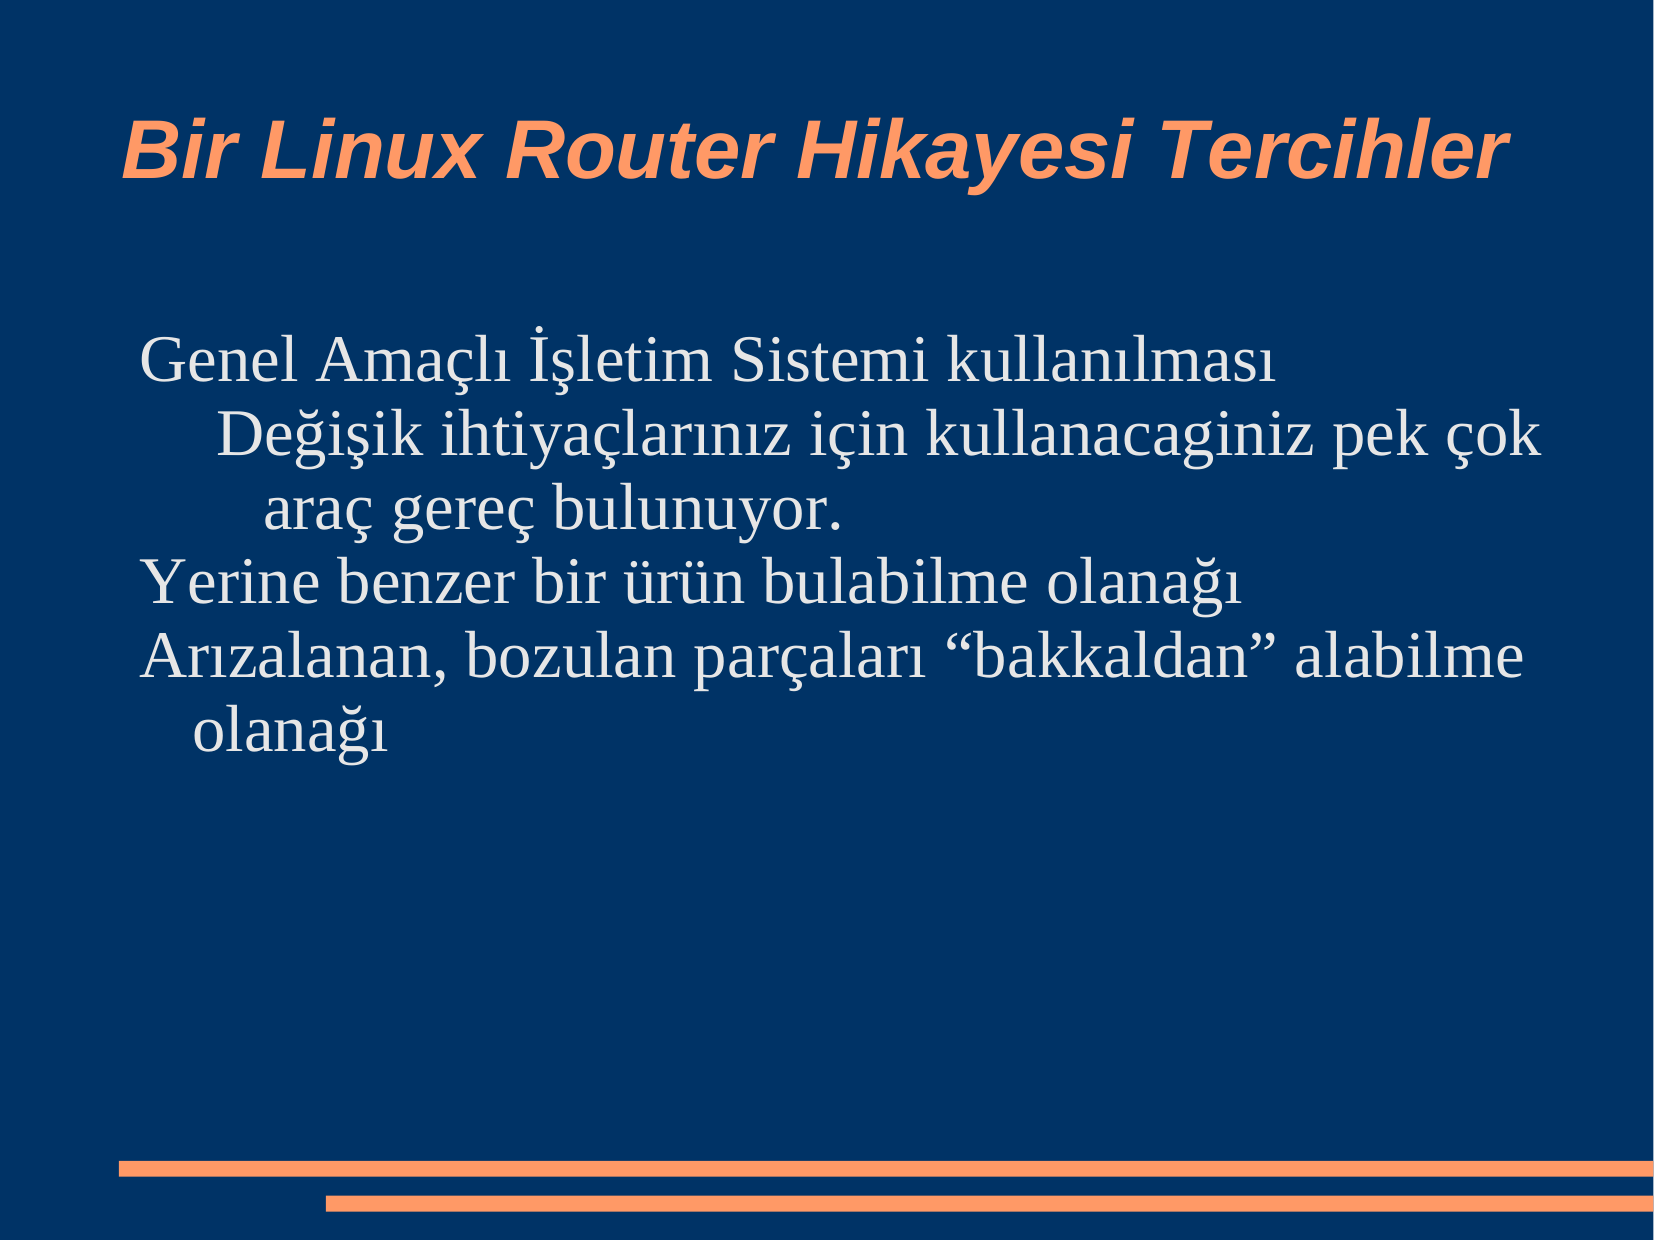

Bir Linux Router Hikayesi Tercihler
# Genel Amaçlı İşletim Sistemi kullanılması
Değişik ihtiyaçlarınız için kullanacaginiz pek çok araç gereç bulunuyor.
Yerine benzer bir ürün bulabilme olanağı
Arızalanan, bozulan parçaları “bakkaldan” alabilme olanağı